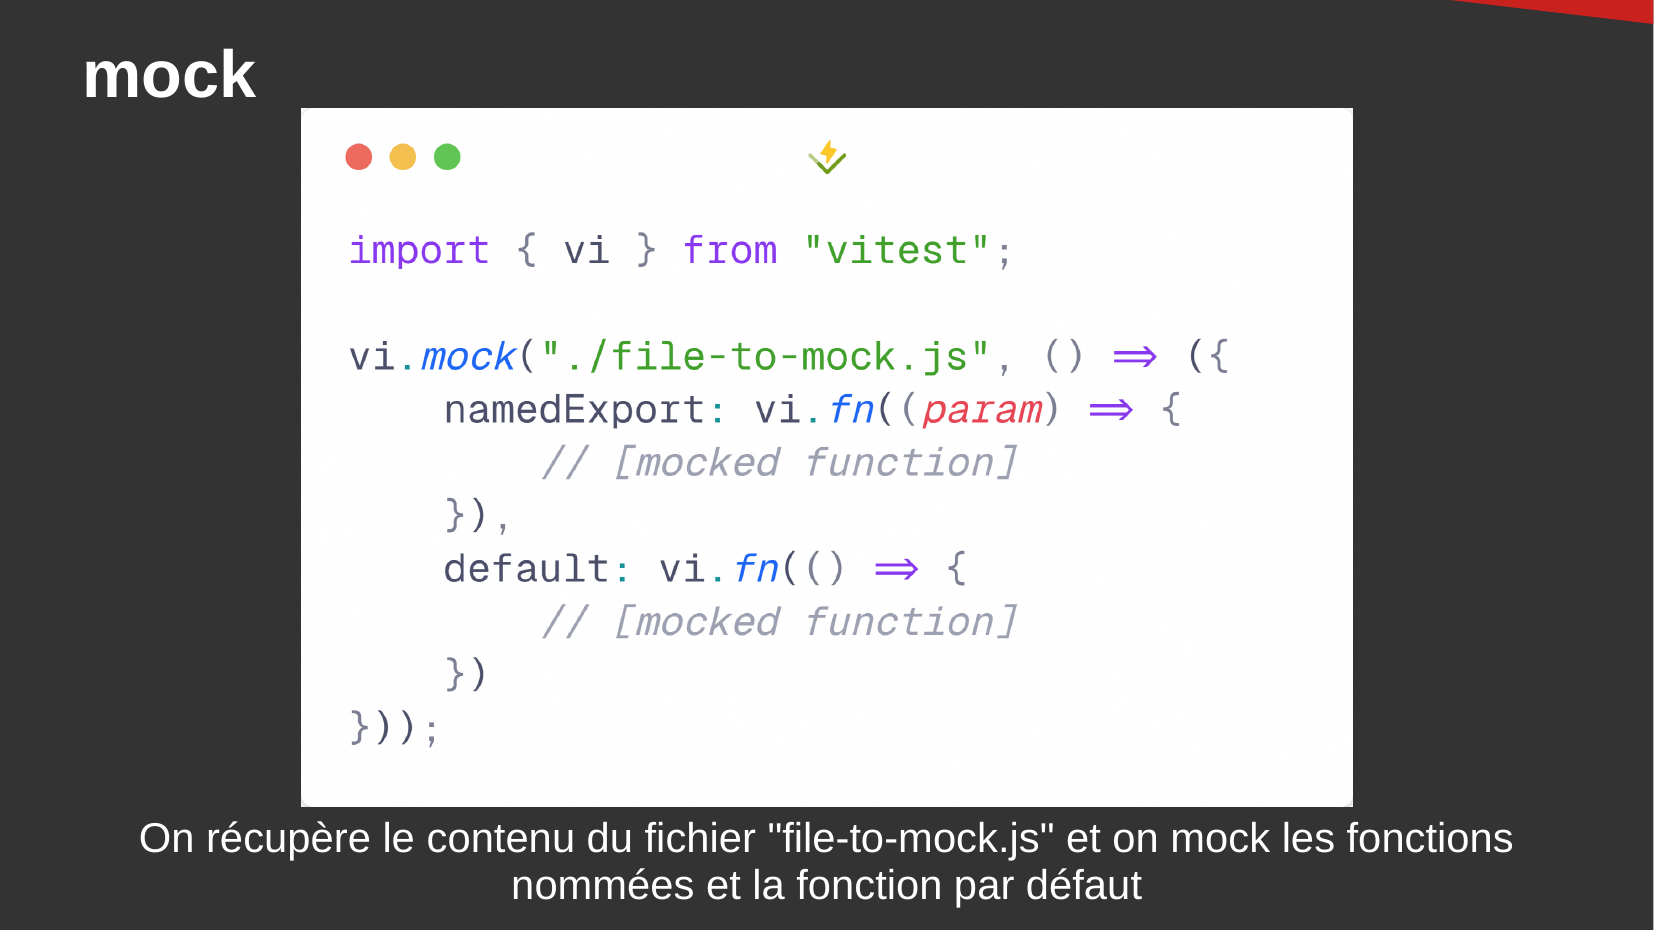

# mock
On récupère le contenu du fichier "file-to-mock.js" et on mock les fonctions nommées et la fonction par défaut